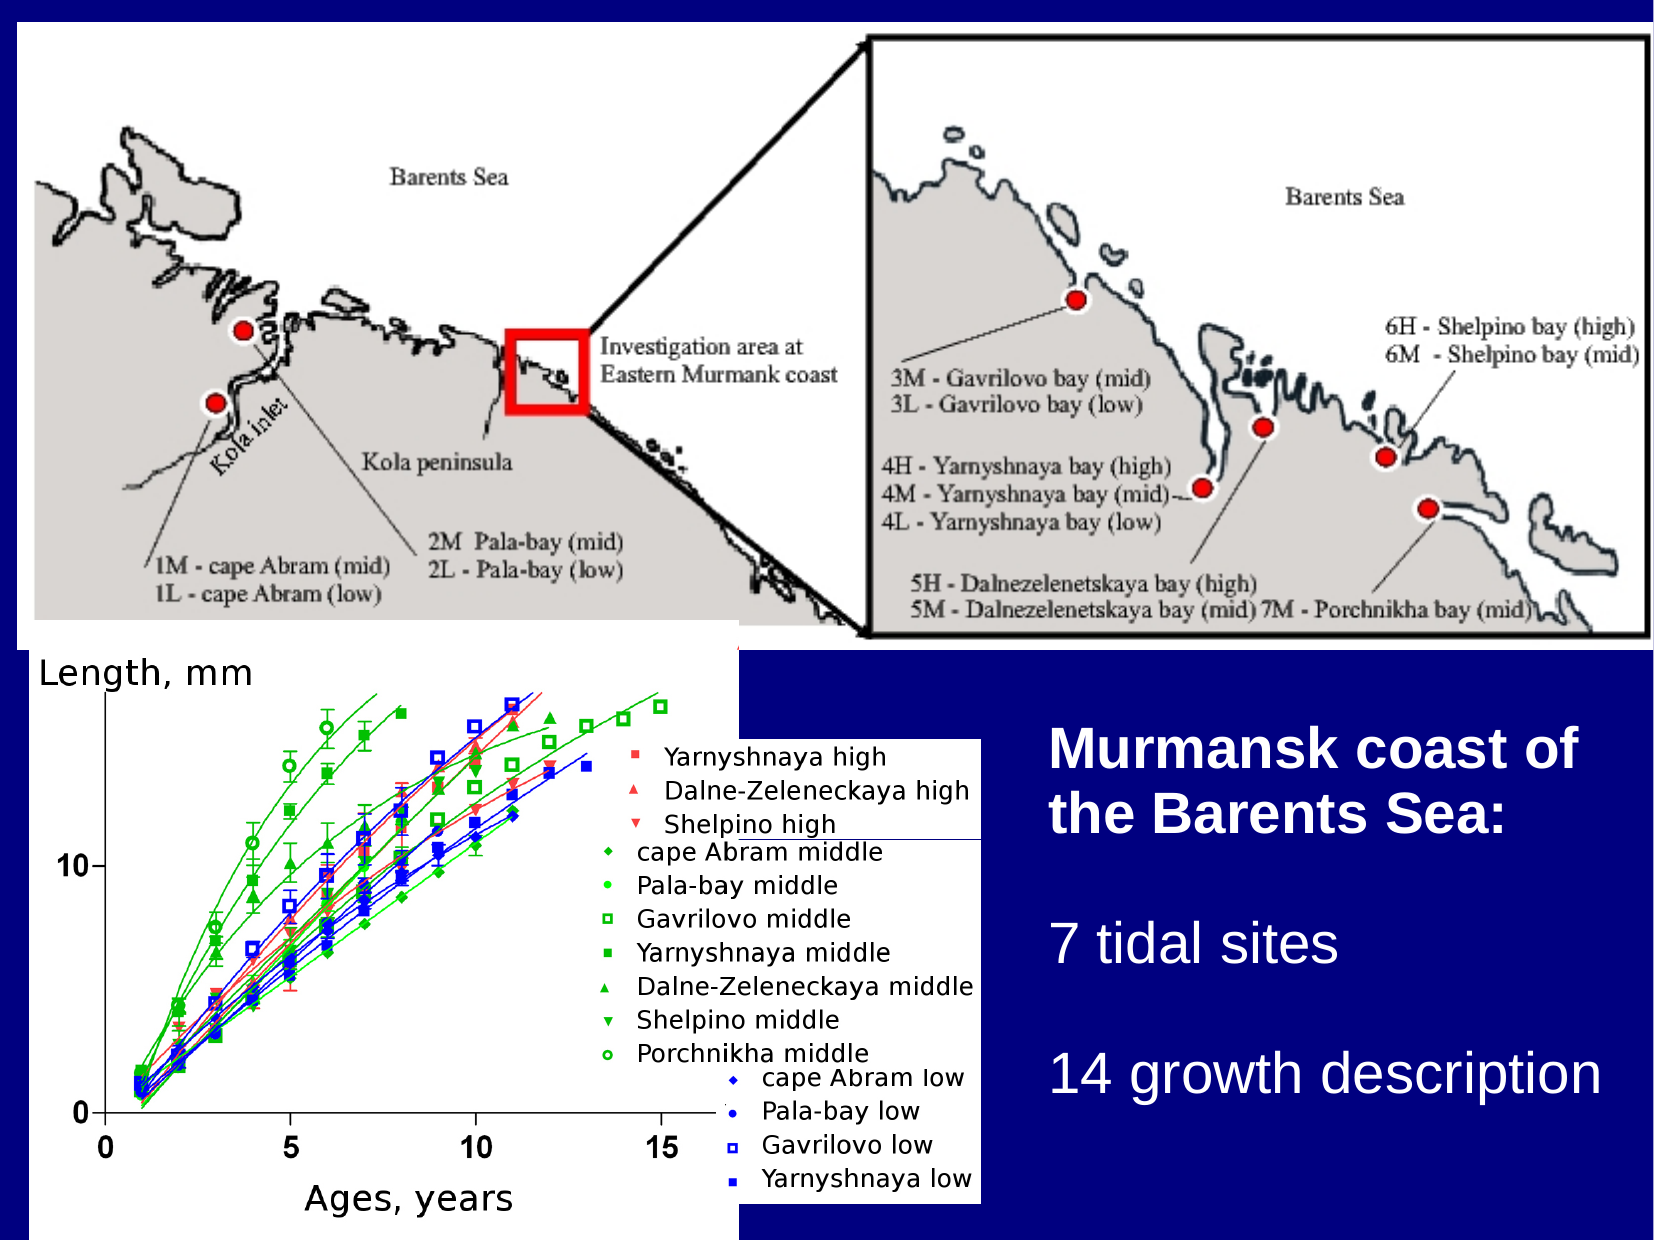

# =
Murmansk coast of the Barents Sea:
7 tidal sites
14 growth description